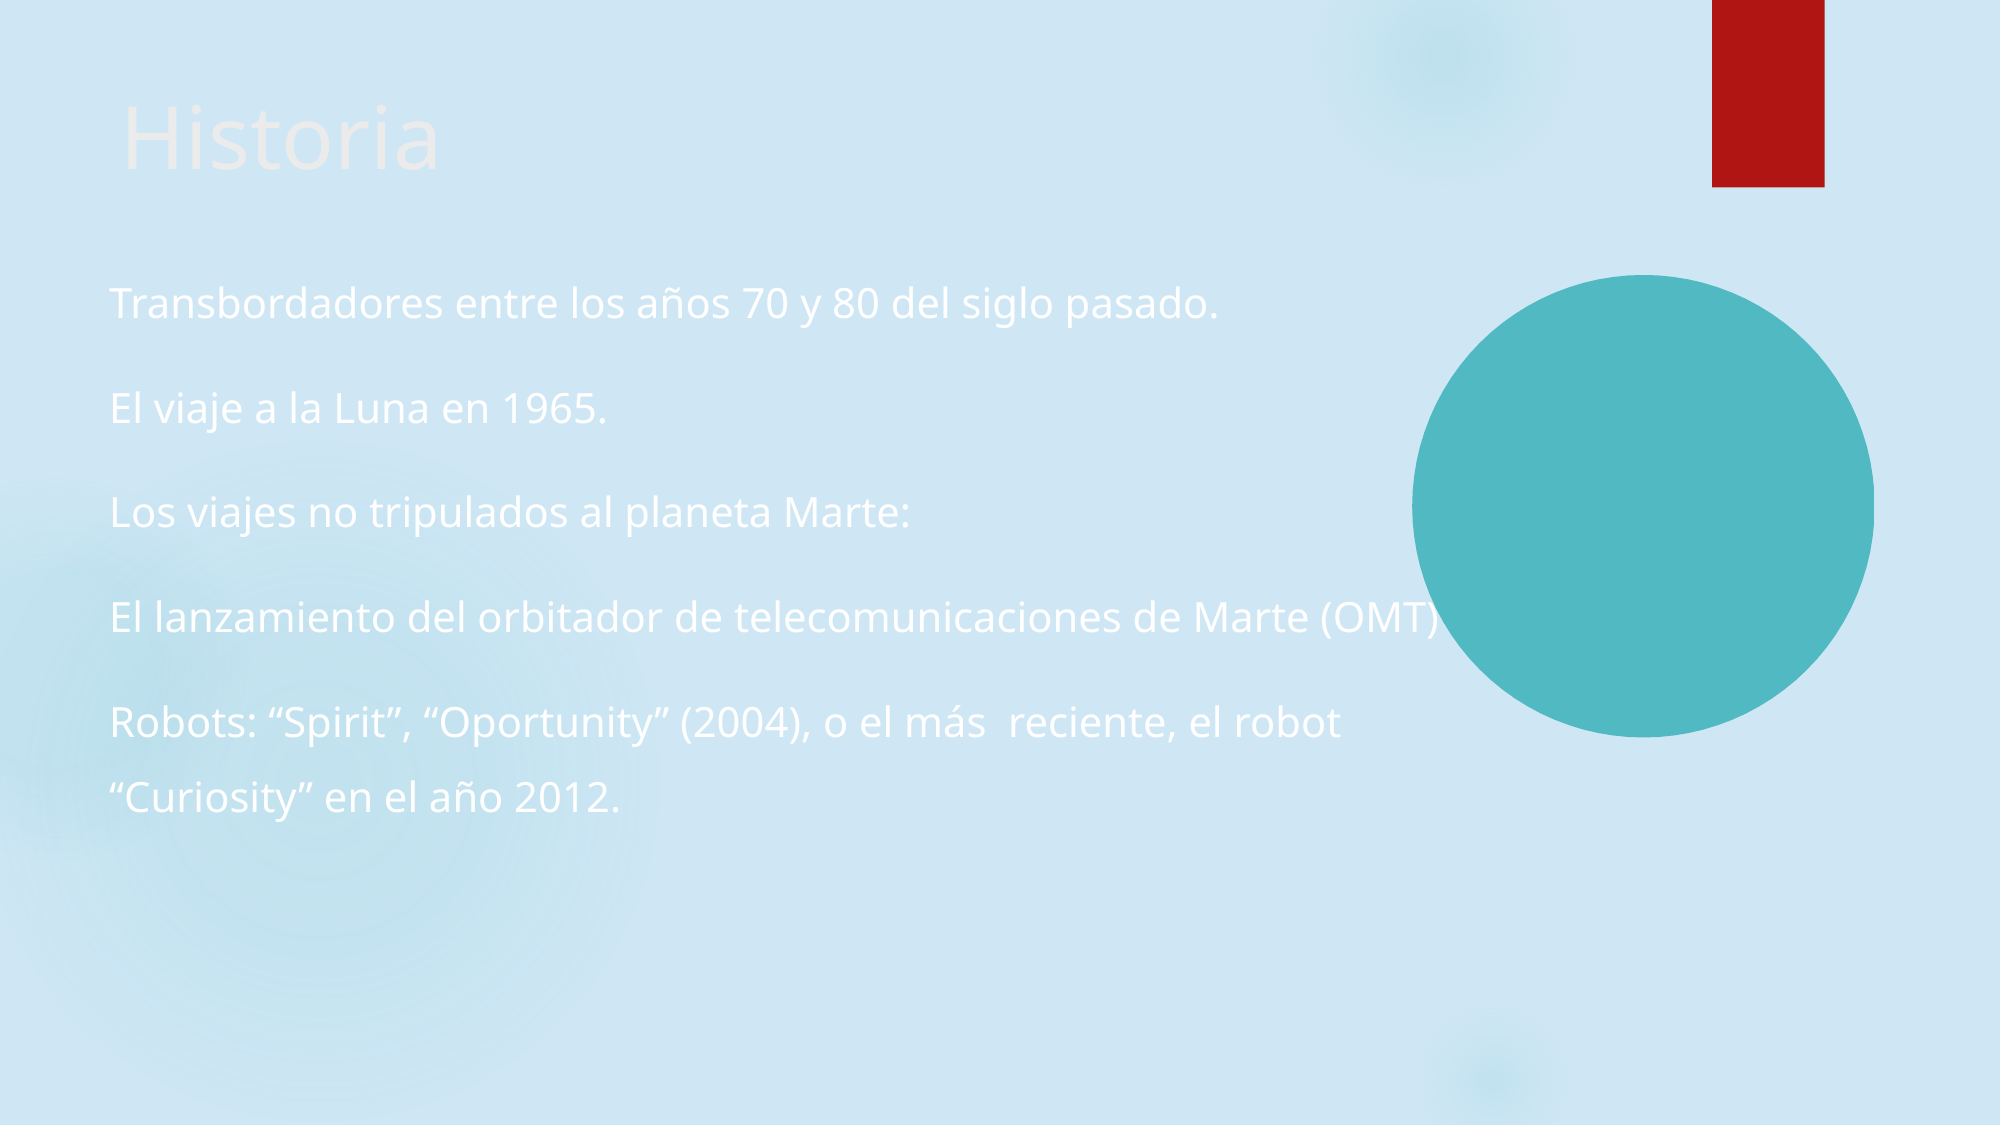

# Historia
Transbordadores entre los años 70 y 80 del siglo pasado.
El viaje a la Luna en 1965.
Los viajes no tripulados al planeta Marte:
El lanzamiento del orbitador de telecomunicaciones de Marte (OMT)
Robots: “Spirit”, “Oportunity” (2004), o el más reciente, el robot “Curiosity” en el año 2012.